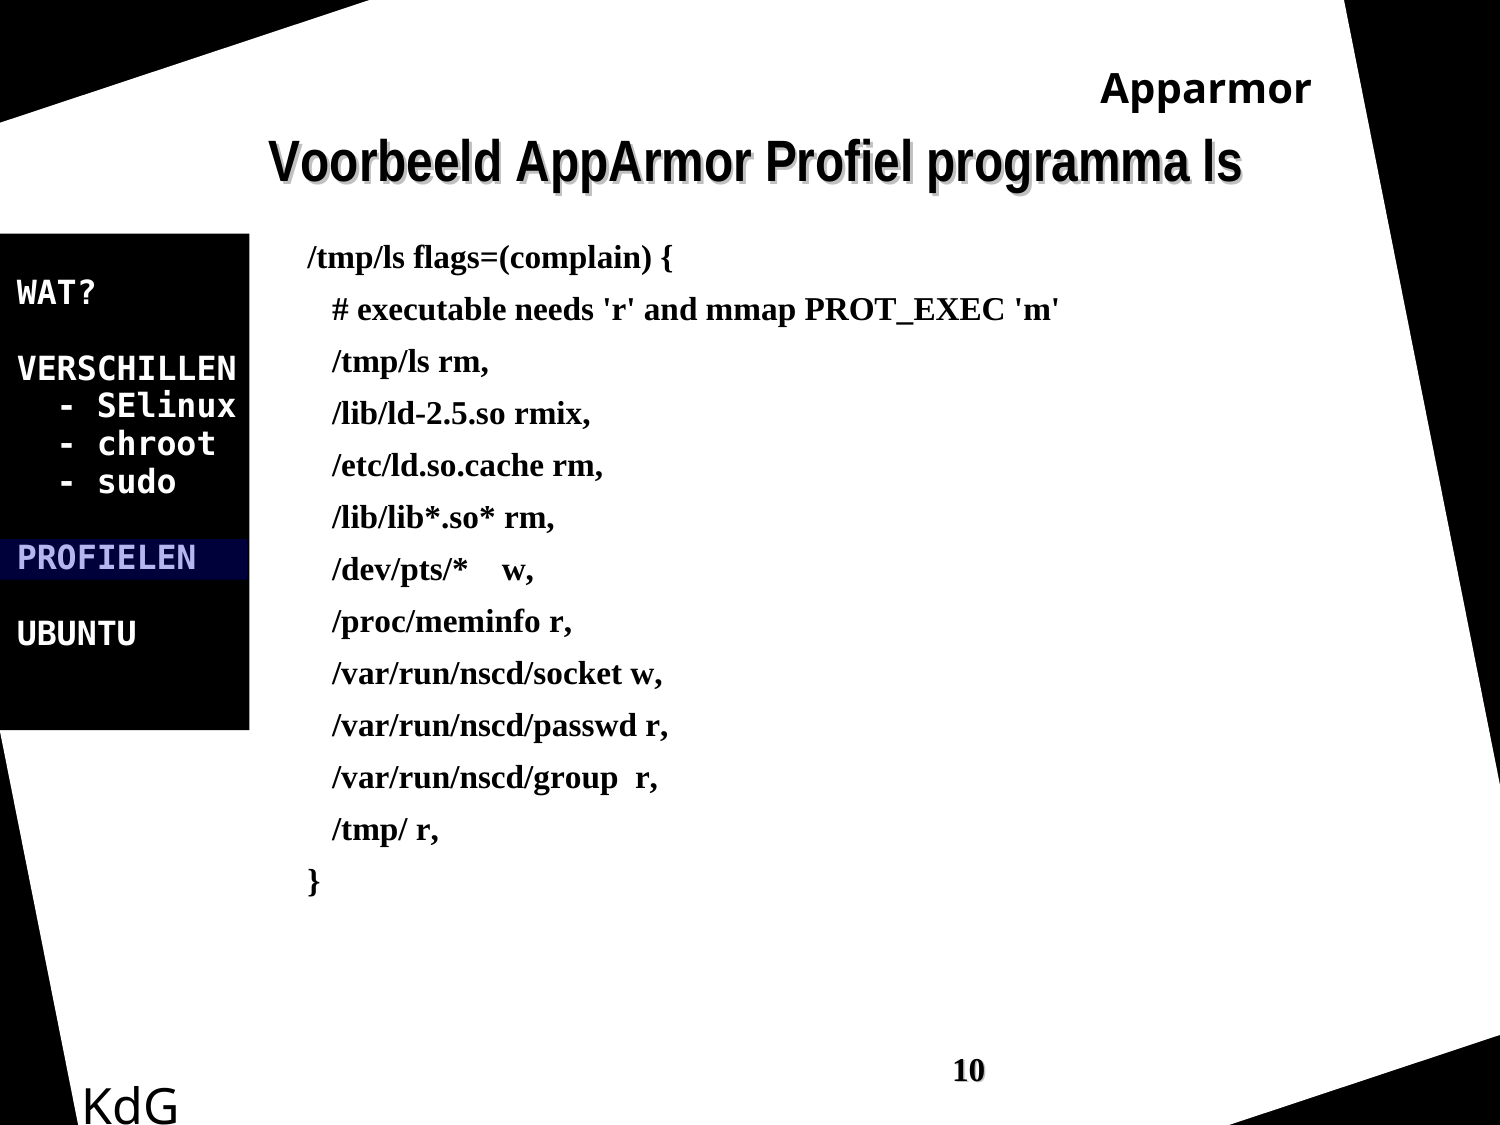

# Voorbeeld AppArmor Profiel programma ls
/tmp/ls flags=(complain) {
 # executable needs 'r' and mmap PROT_EXEC 'm'
 /tmp/ls rm,
 /lib/ld-2.5.so rmix,
 /etc/ld.so.cache rm,
 /lib/lib*.so* rm,
 /dev/pts/* w,
 /proc/meminfo r,
 /var/run/nscd/socket w,
 /var/run/nscd/passwd r,
 /var/run/nscd/group r,
 /tmp/ r,
}